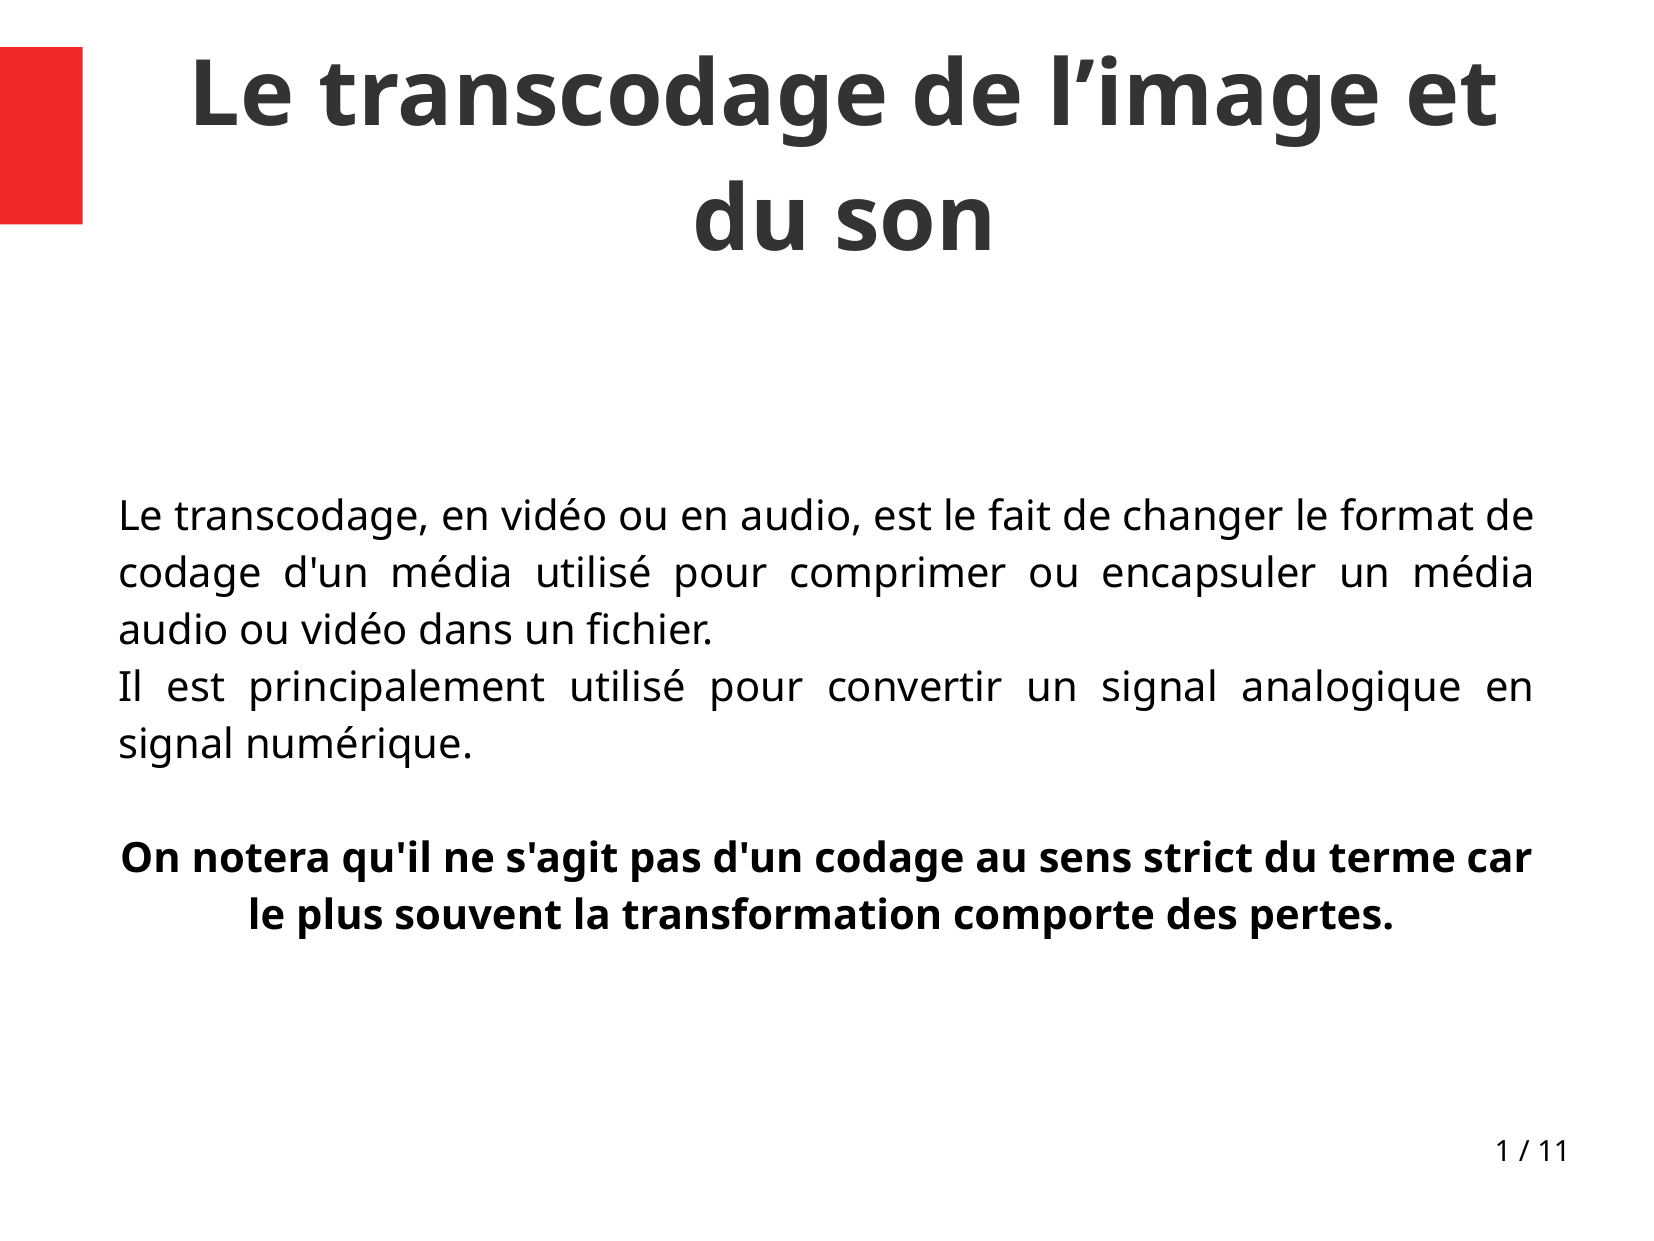

# Le transcodage de l’image et du son
Le transcodage, en vidéo ou en audio, est le fait de changer le format de codage d'un média utilisé pour comprimer ou encapsuler un média audio ou vidéo dans un fichier.
Il est principalement utilisé pour convertir un signal analogique en signal numérique.
On notera qu'il ne s'agit pas d'un codage au sens strict du terme car le plus souvent la transformation comporte des pertes.
1